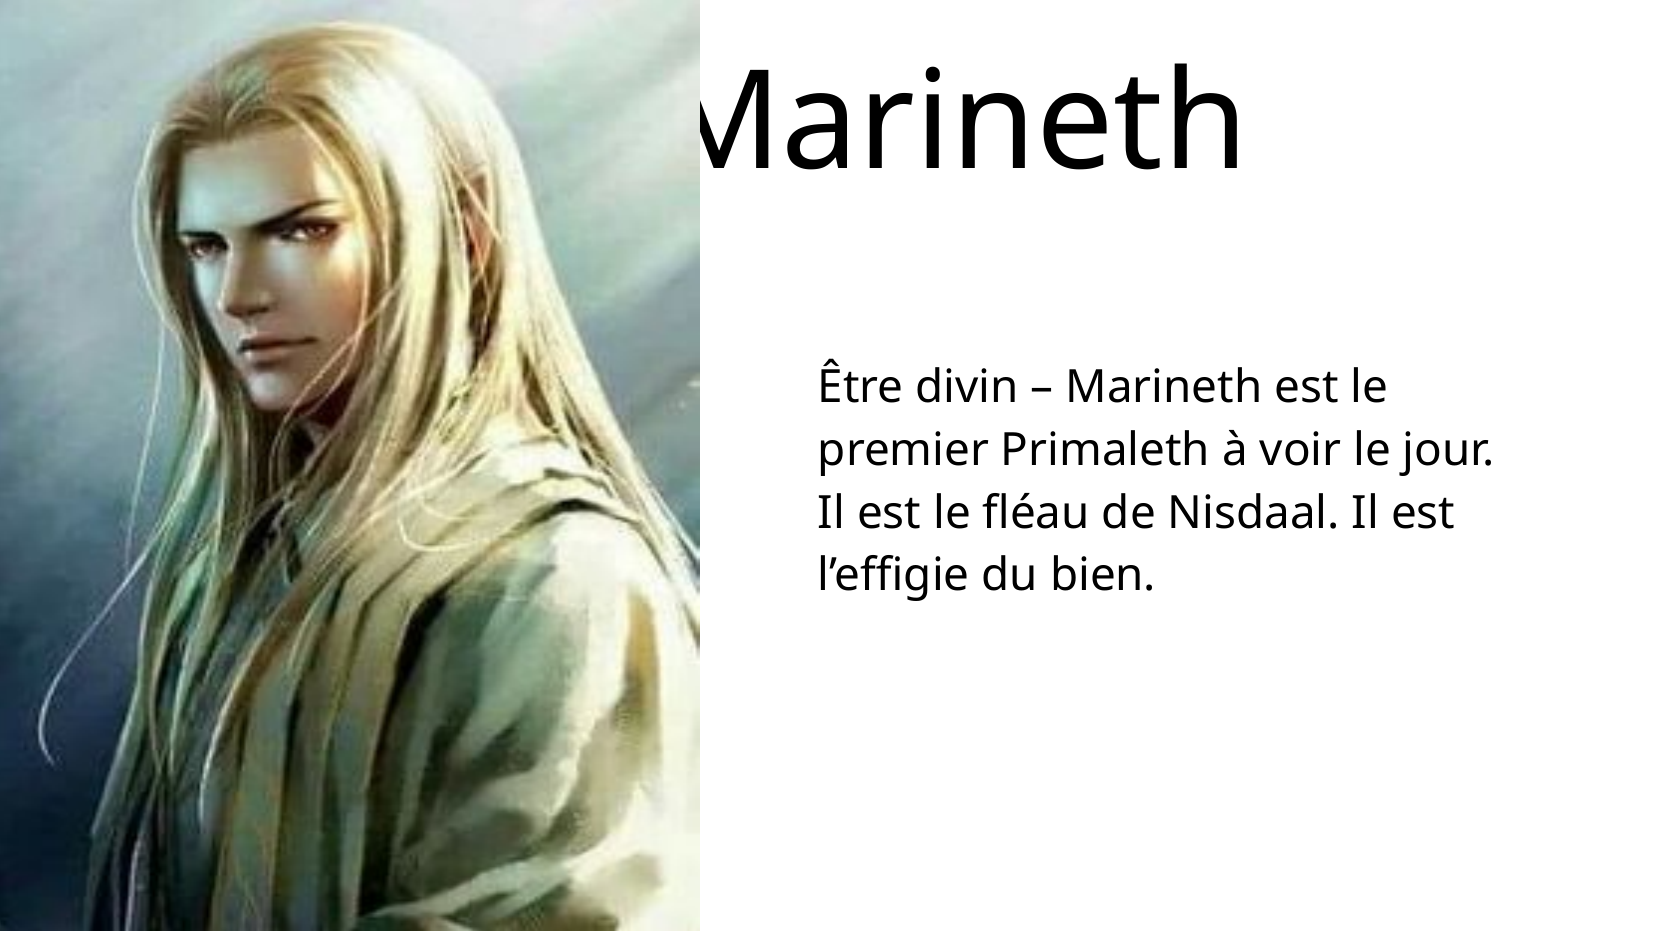

# Marineth
Être divin – Marineth est le premier Primaleth à voir le jour. Il est le fléau de Nisdaal. Il est l’effigie du bien.